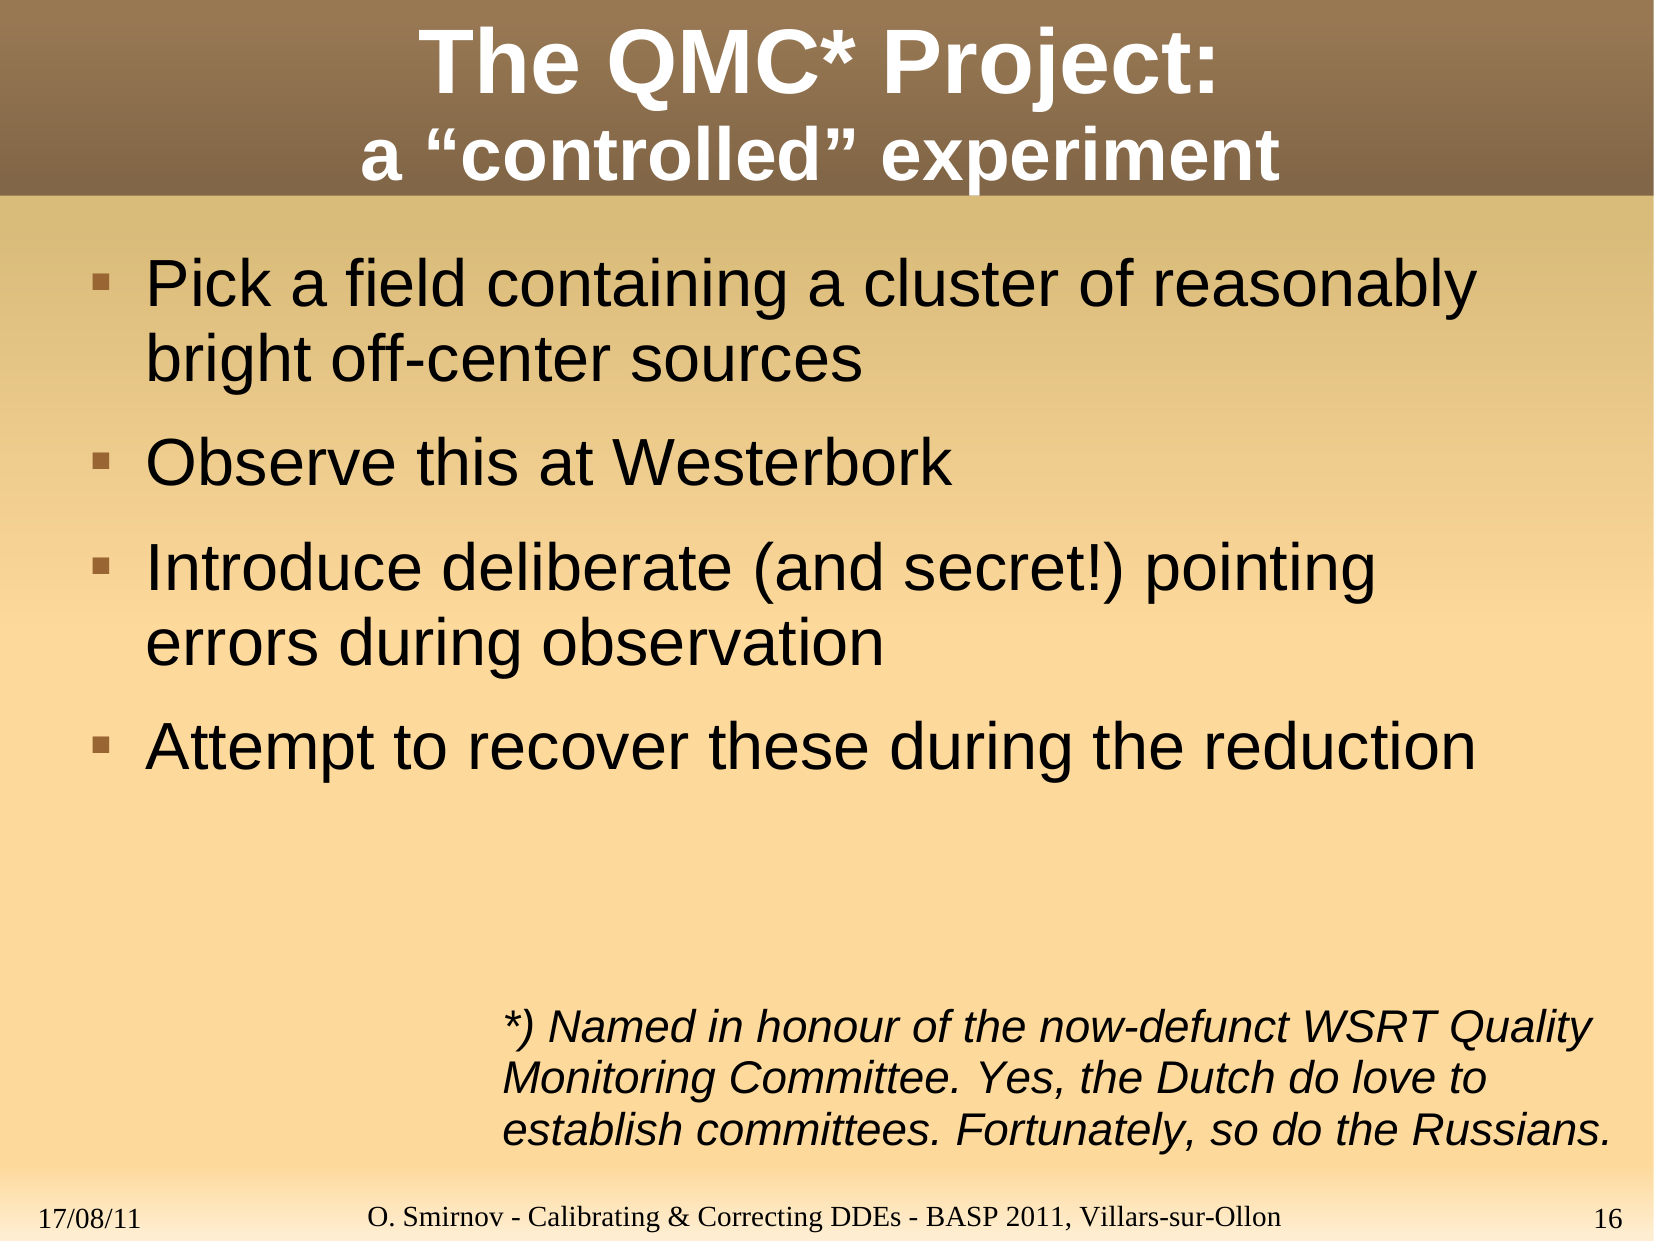

# The QMC* Project: a “controlled” experiment
Pick a field containing a cluster of reasonably bright off-center sources
Observe this at Westerbork
Introduce deliberate (and secret!) pointing errors during observation
Attempt to recover these during the reduction
*) Named in honour of the now-defunct WSRT Quality Monitoring Committee. Yes, the Dutch do love to establish committees. Fortunately, so do the Russians.
O. Smirnov - Calibrating & Correcting DDEs - BASP 2011, Villars-sur-Ollon
17/08/11
16